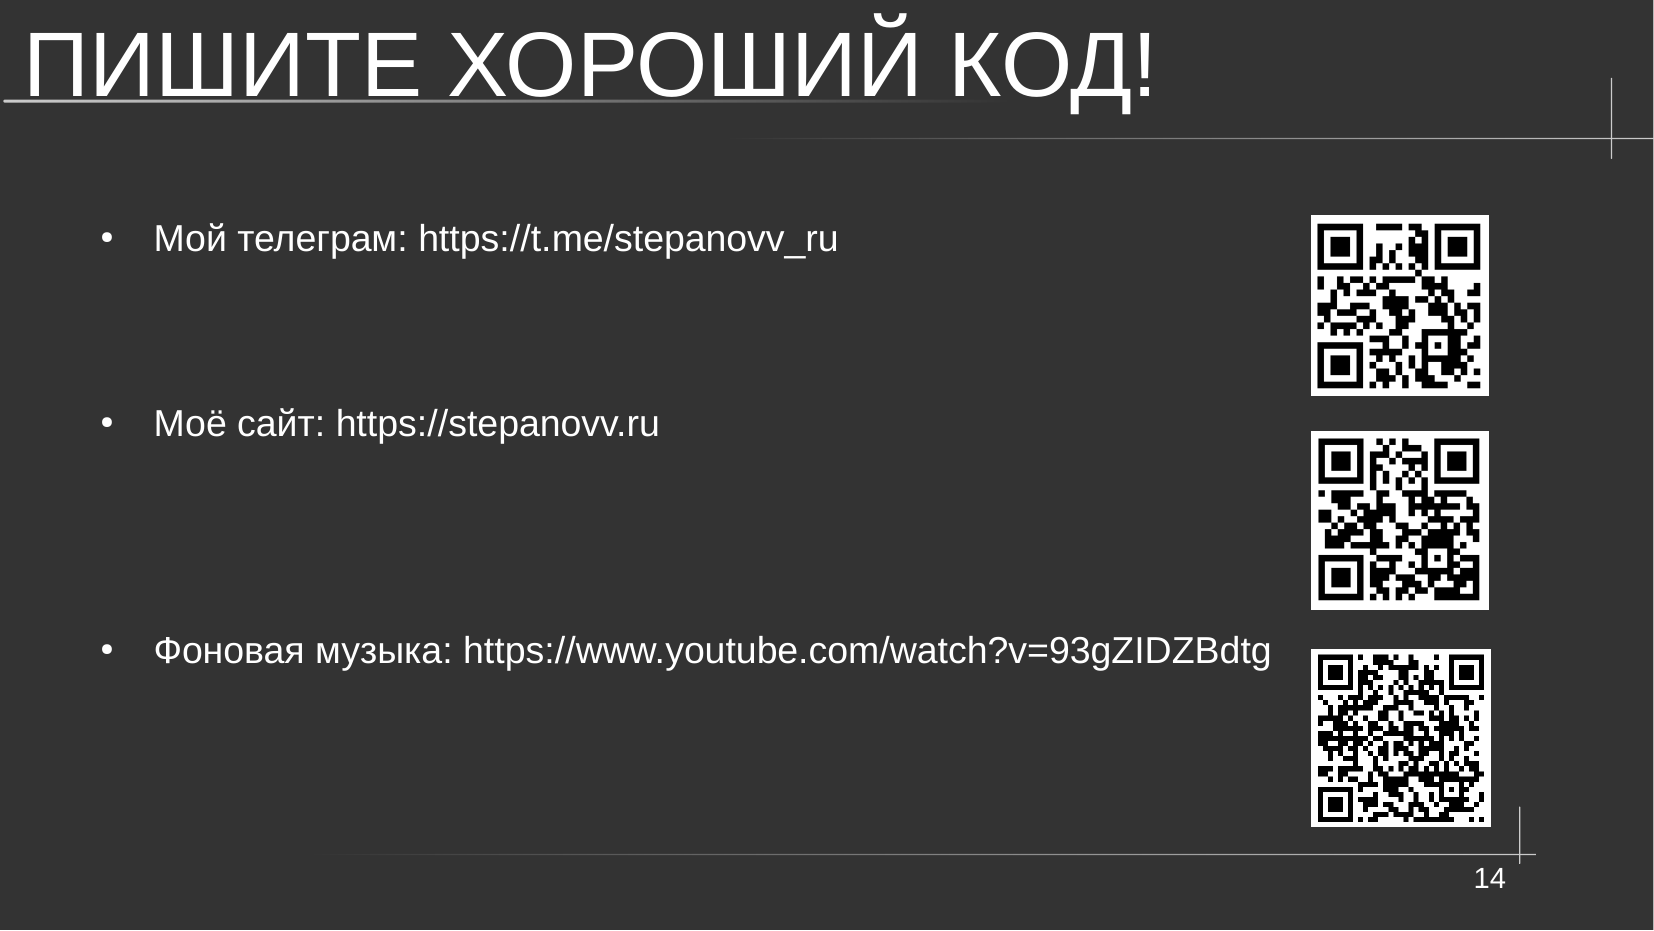

# ПИШИТЕ ХОРОШИЙ КОД!
Мой телеграм: https://t.me/stepanovv_ru
Моё сайт: https://stepanovv.ru
Фоновая музыка: https://www.youtube.com/watch?v=93gZIDZBdtg
14